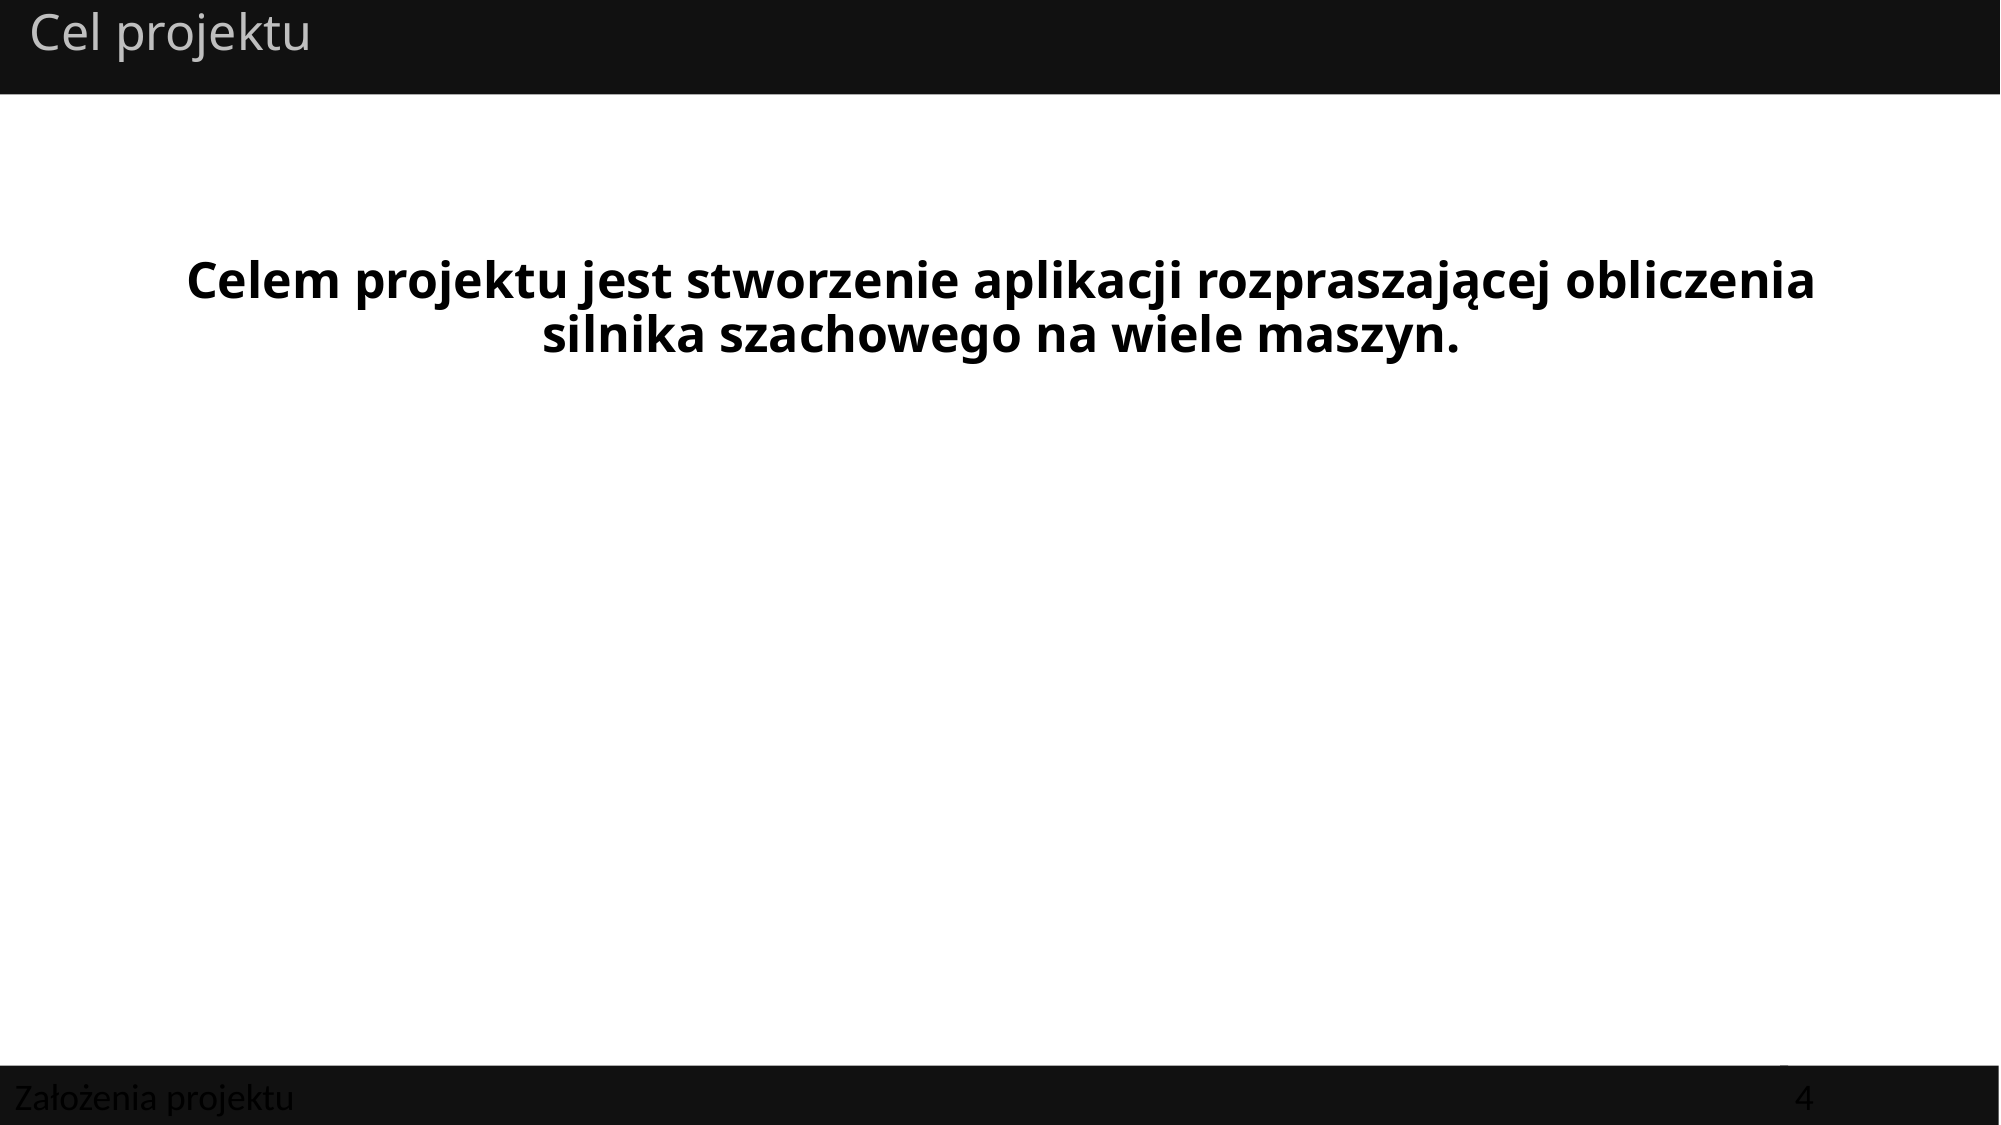

# Cel projektu
Celem projektu jest stworzenie aplikacji rozpraszającej obliczenia silnika szachowego na wiele maszyn.
Założenia projektu